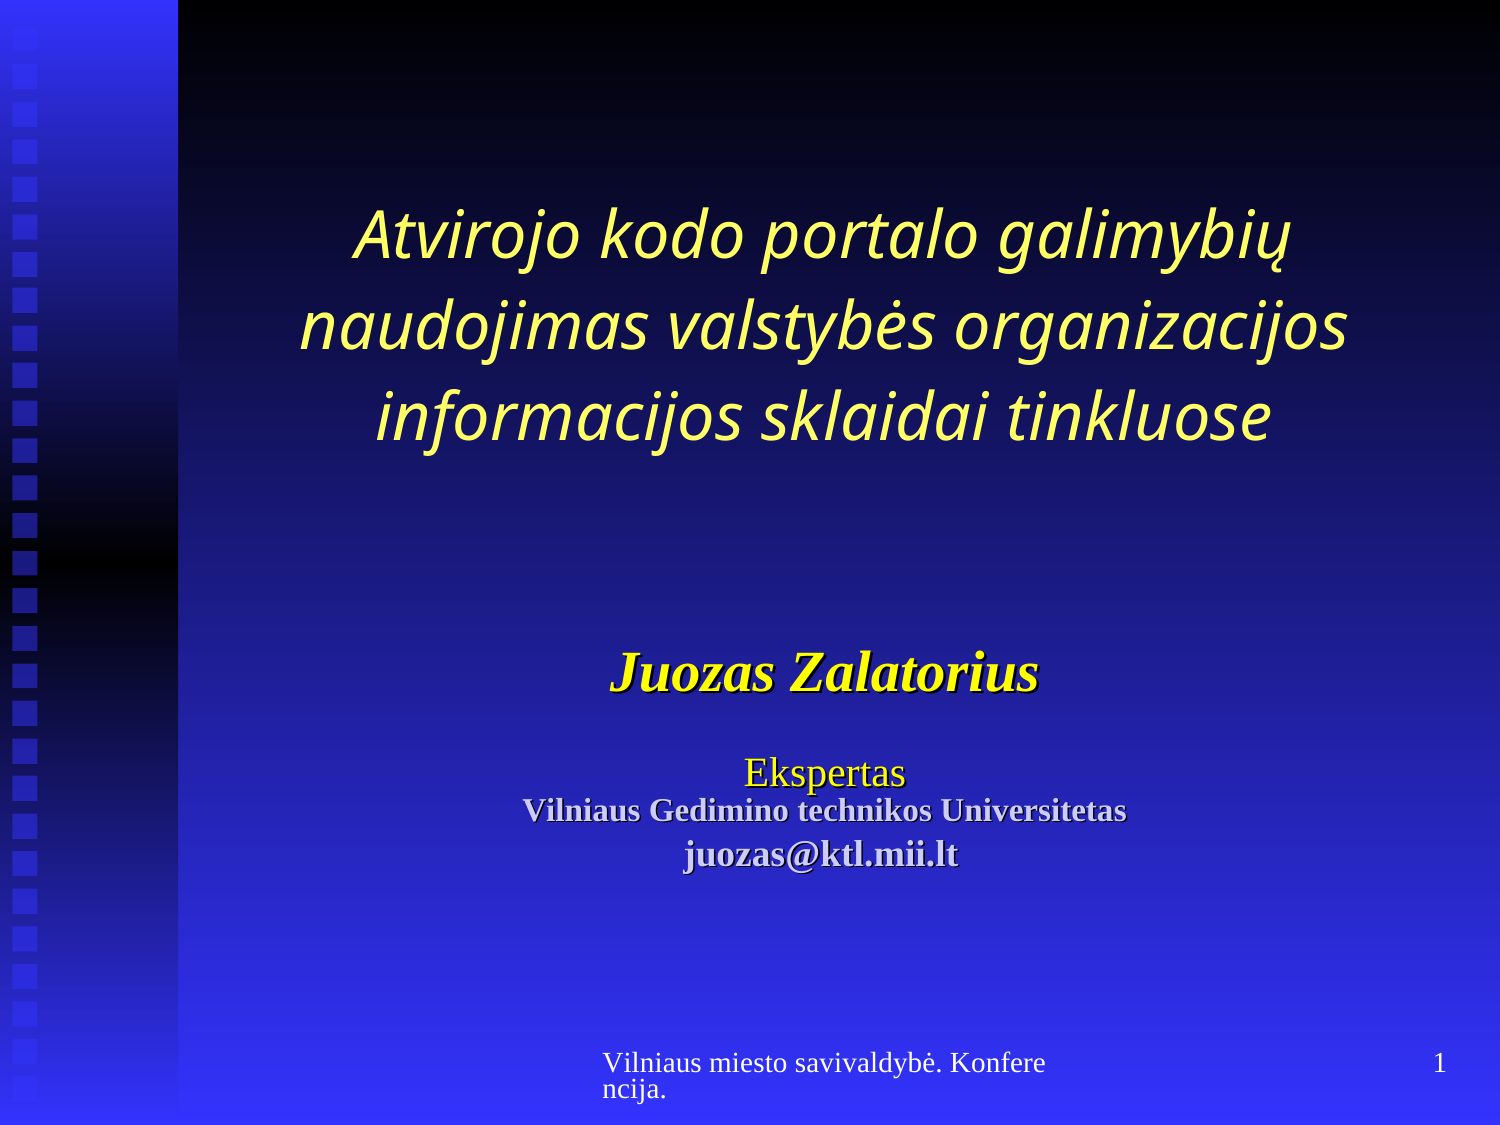

# Atvirojo kodo portalo galimybių naudojimas valstybės organizacijos informacijos sklaidai tinkluose
Juozas Zalatorius
Ekspertas
Vilniaus Gedimino technikos Universitetas
juozas@ktl.mii.lt
Vilniaus miesto savivaldybė. Konferencija.
1